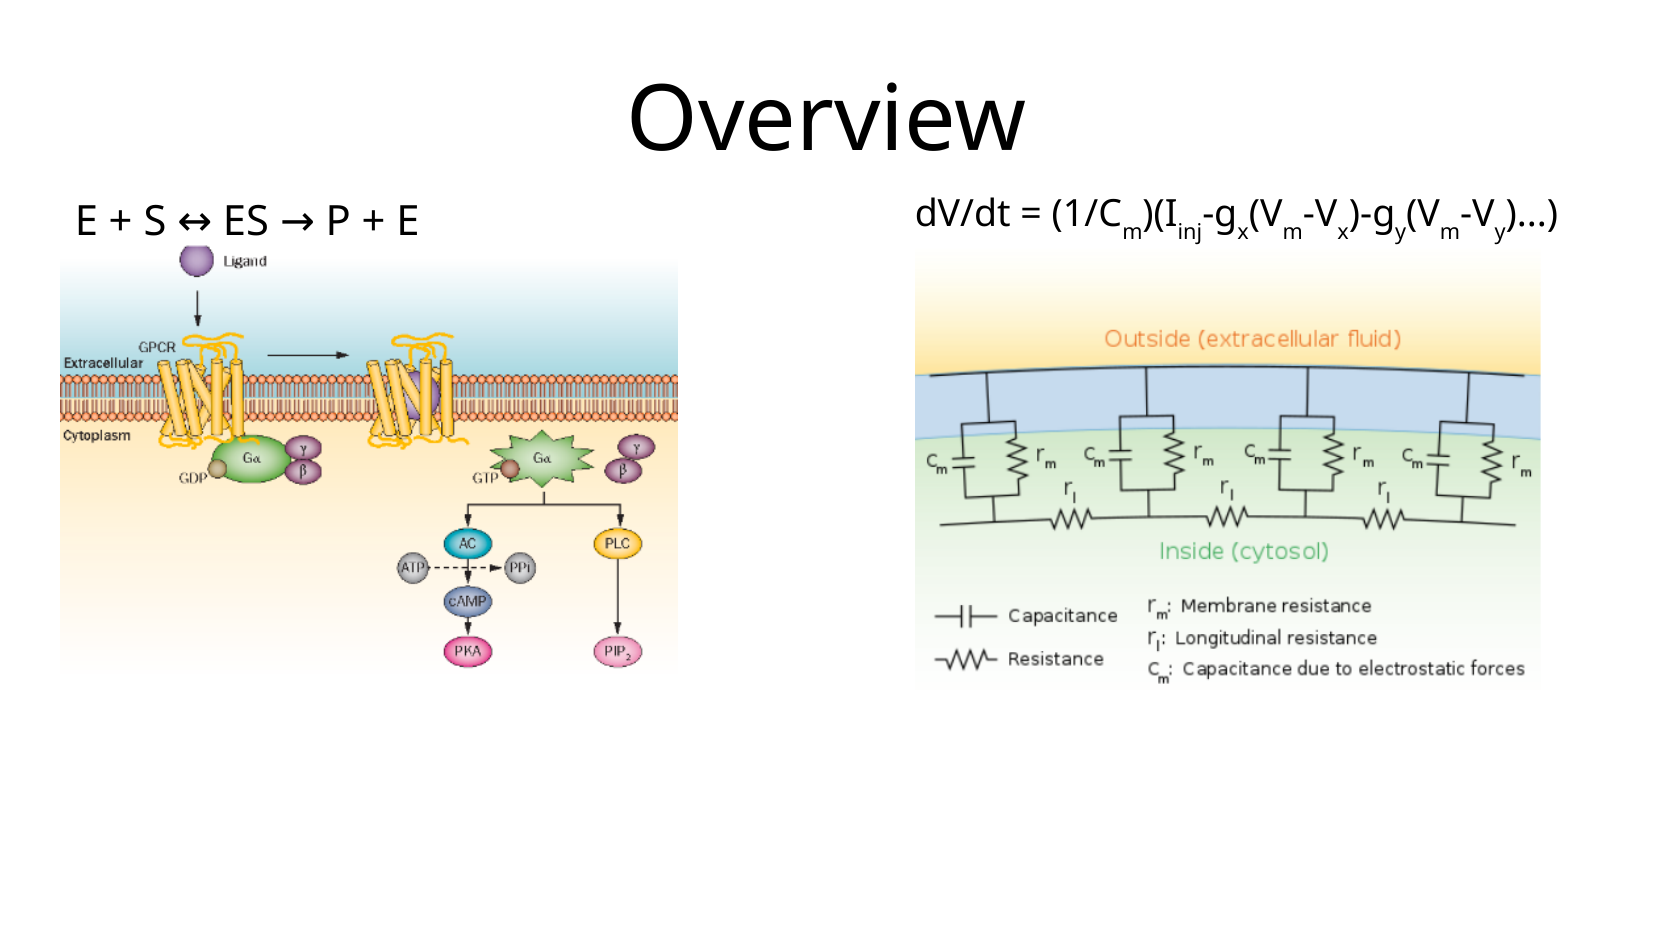

# Overview
dV/dt = (1/Cm)(Iinj-gx(Vm-Vx)-gy(Vm-Vy)...)
E + S ↔ ES → P + E